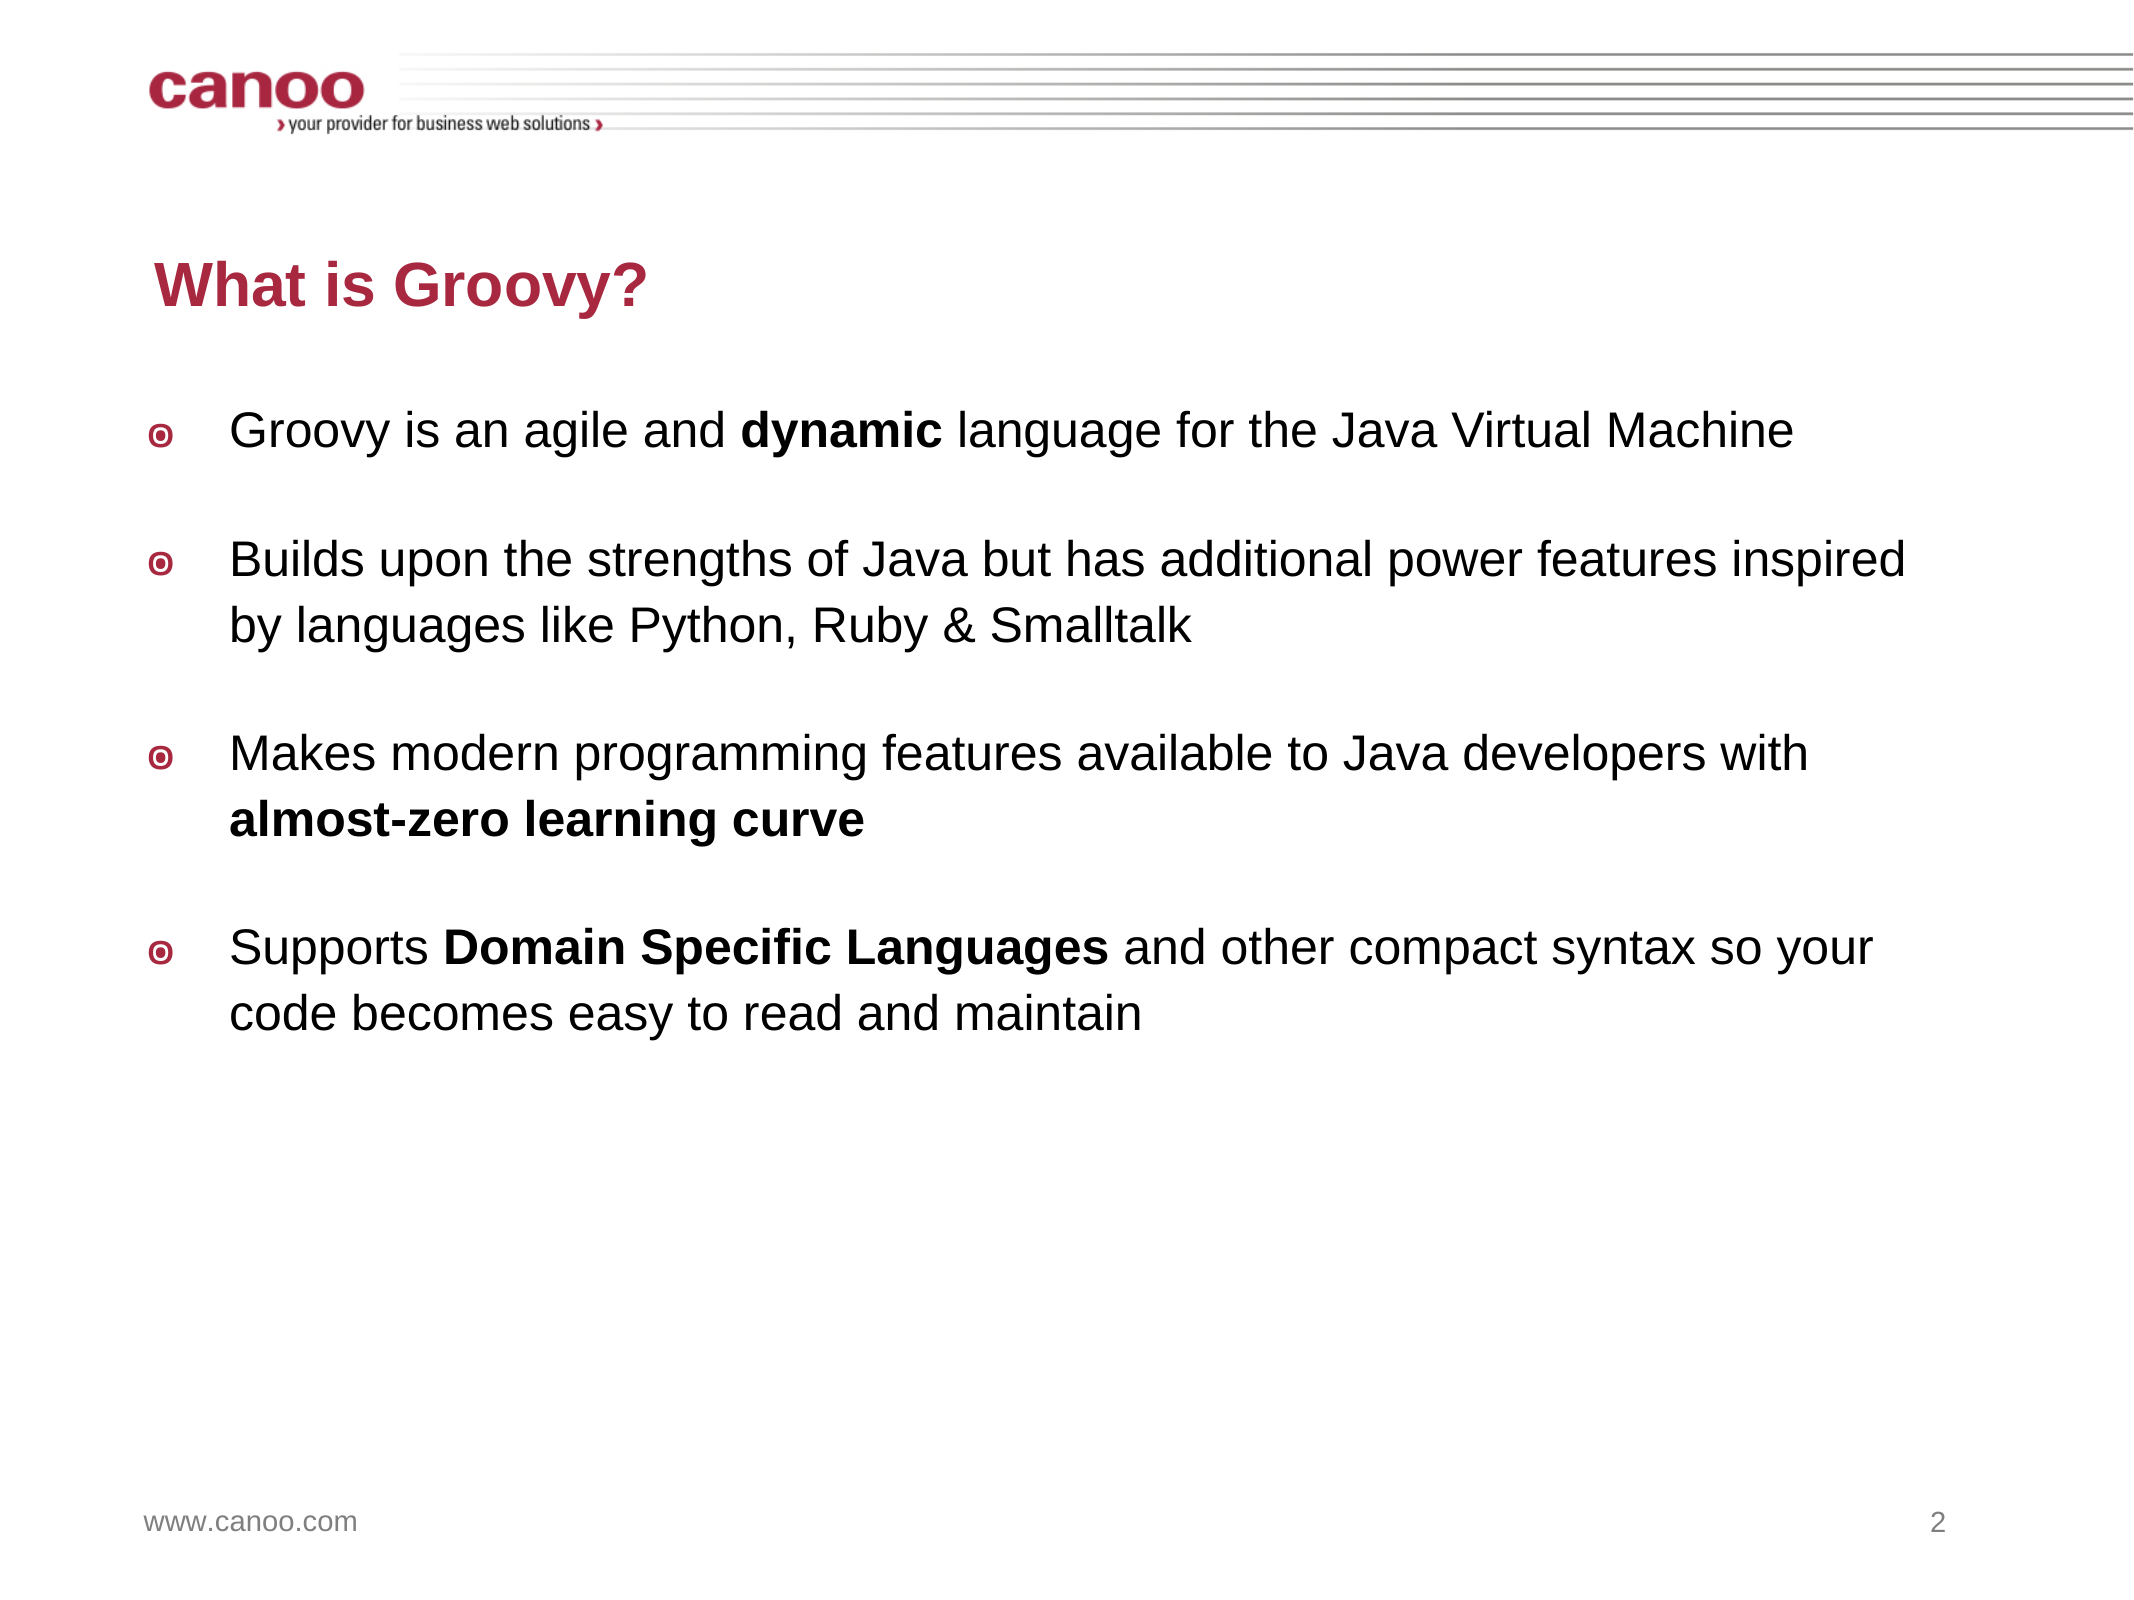

# What is Groovy?
Groovy is an agile and dynamic language for the Java Virtual Machine
Builds upon the strengths of Java but has additional power features inspired by languages like Python, Ruby & Smalltalk
Makes modern programming features available to Java developers with almost-zero learning curve
Supports Domain Specific Languages and other compact syntax so your code becomes easy to read and maintain